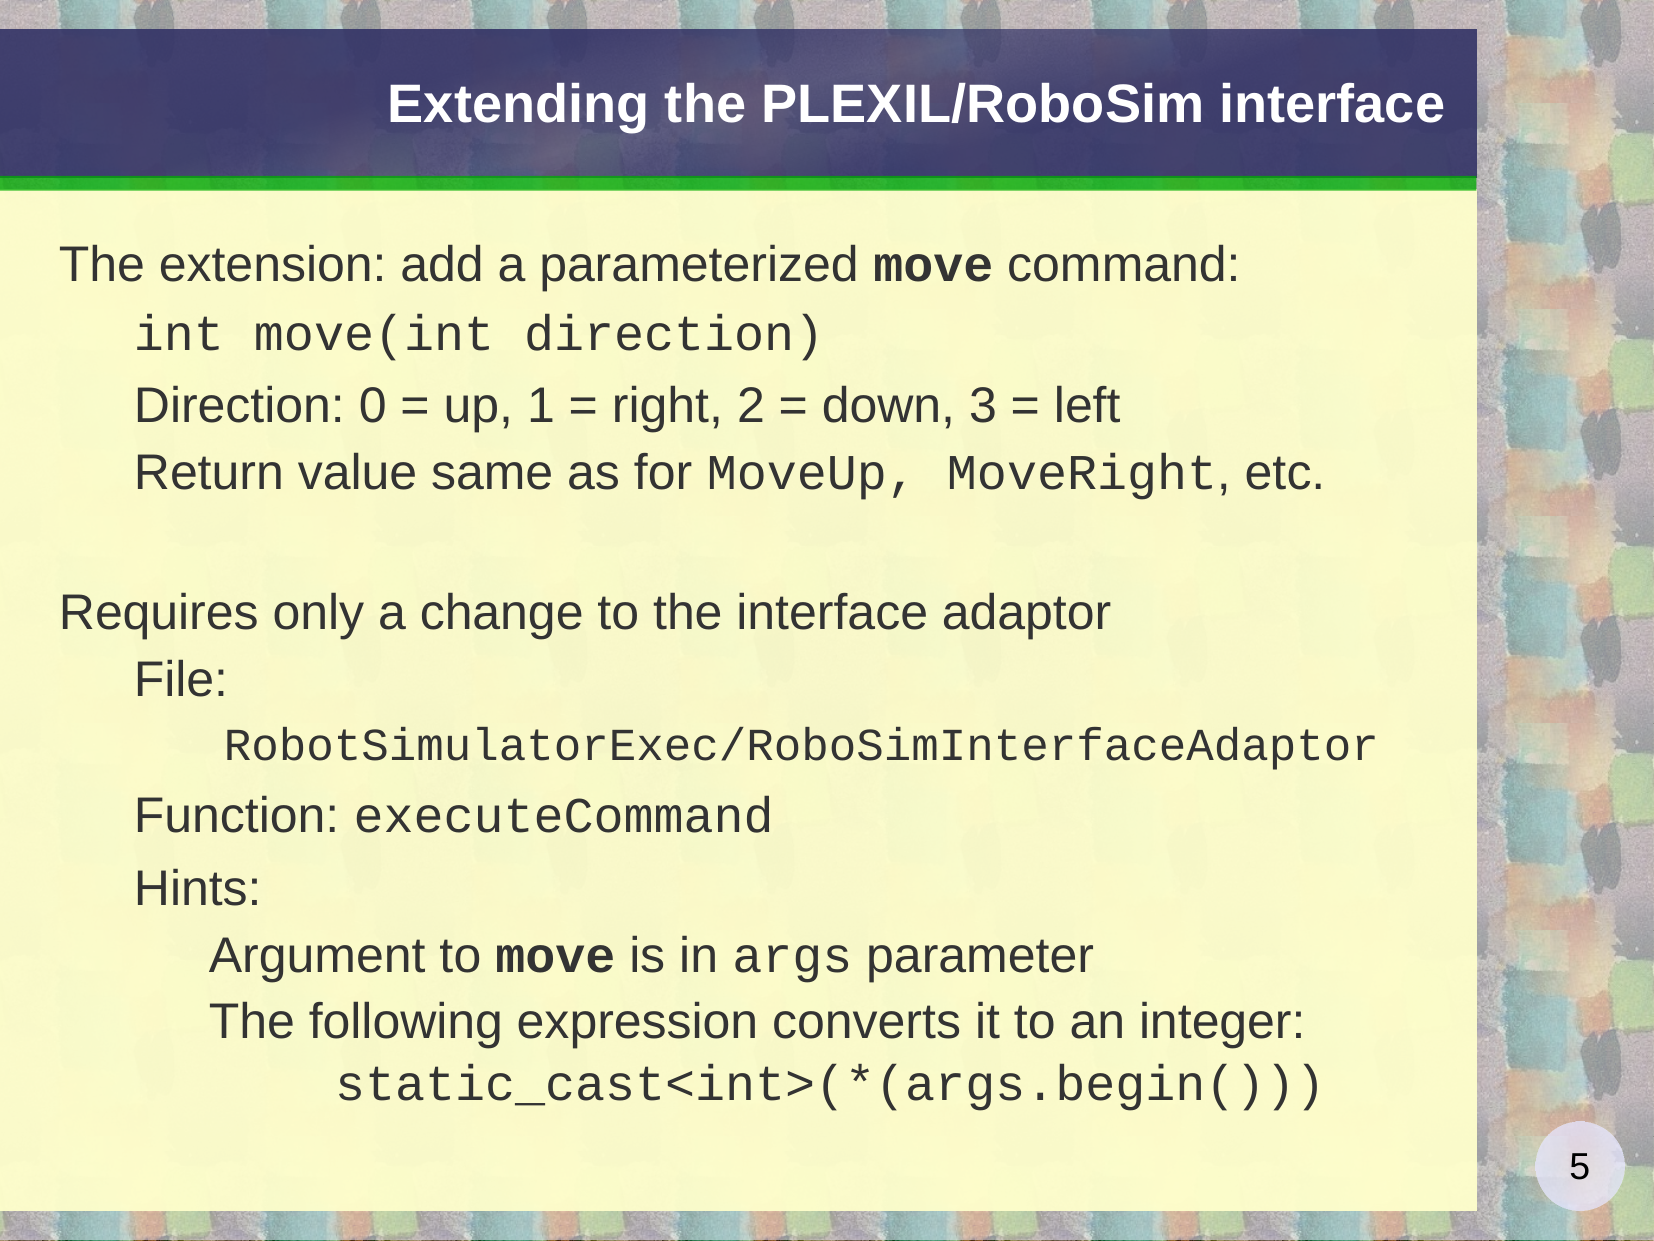

# Extending the PLEXIL/RoboSim interface
The extension: add a parameterized move command:
int move(int direction)
Direction: 0 = up, 1 = right, 2 = down, 3 = left
Return value same as for MoveUp, MoveRight, etc.
Requires only a change to the interface adaptor
File:
 RobotSimulatorExec/RoboSimInterfaceAdaptor
Function: executeCommand
Hints:
Argument to move is in args parameter
The following expression converts it to an integer:
 static_cast<int>(*(args.begin()))